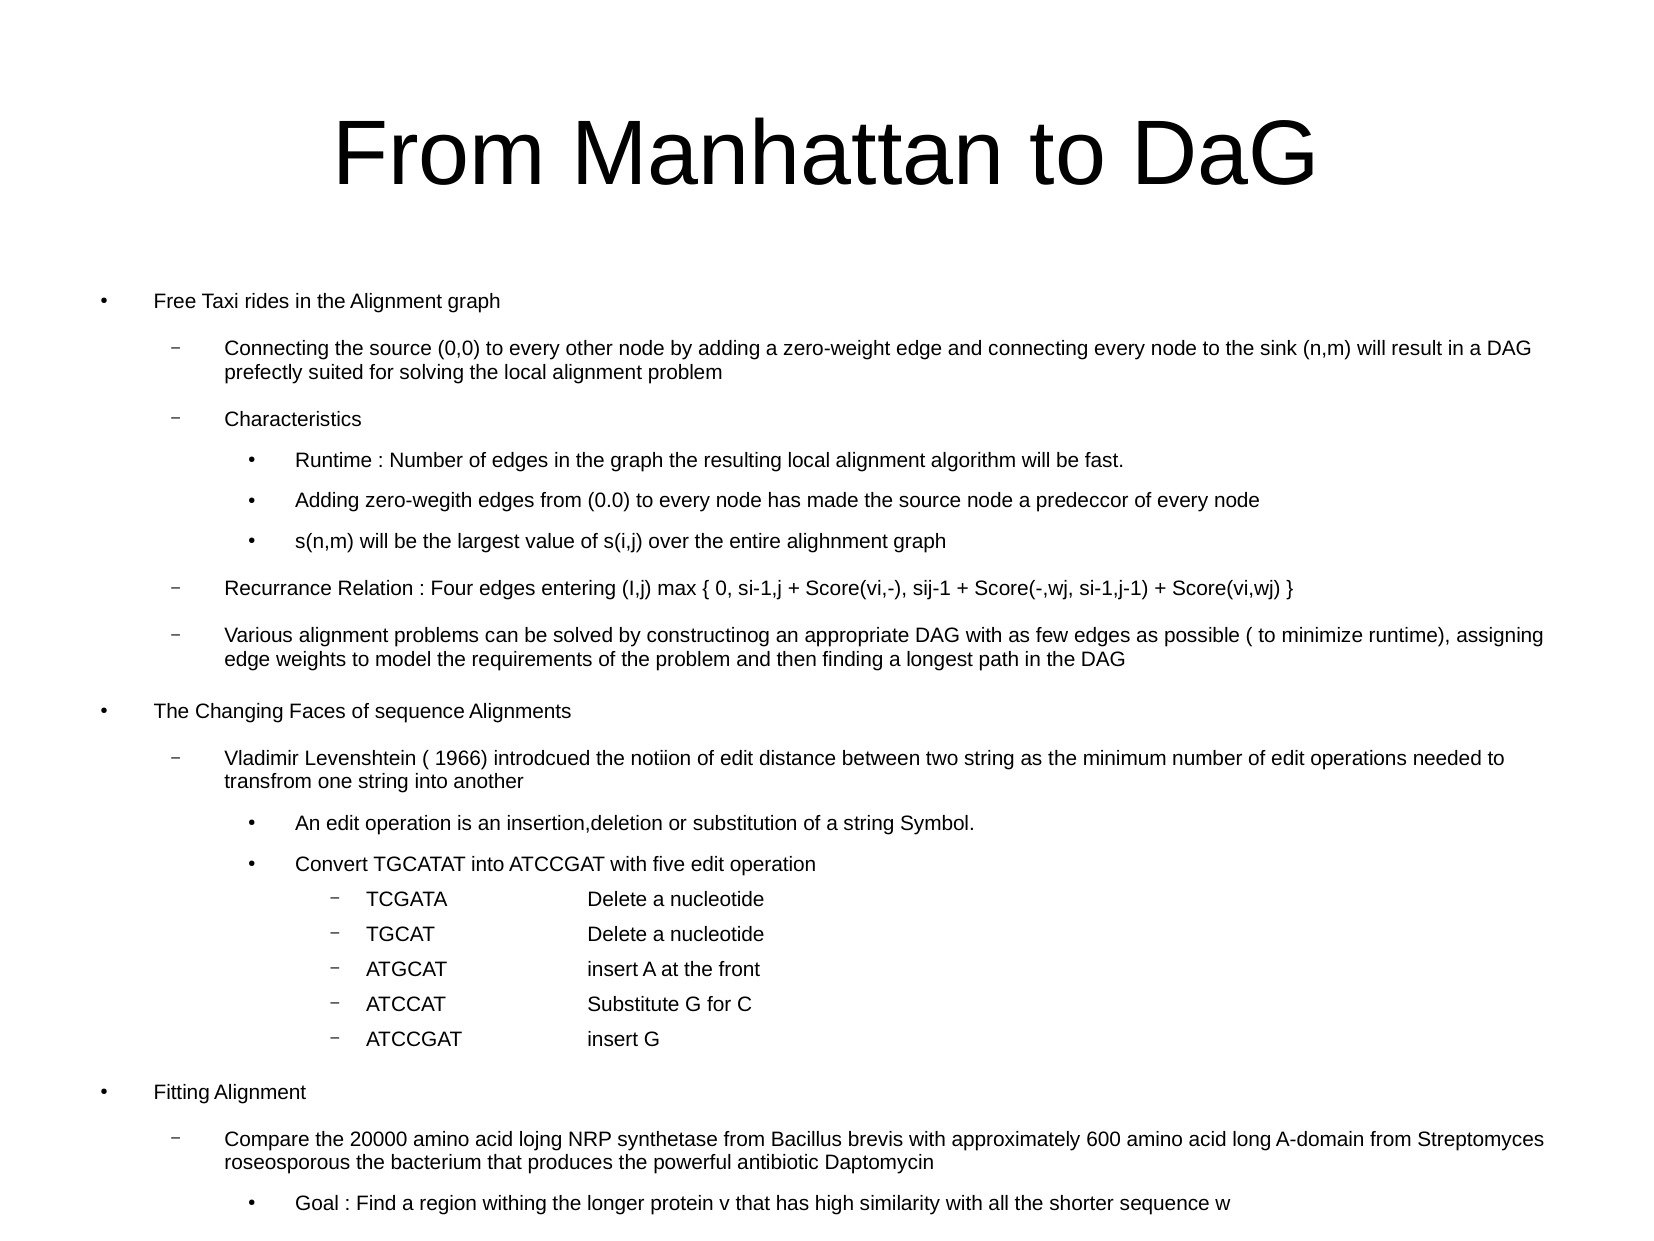

# From Manhattan to DaG
Free Taxi rides in the Alignment graph
Connecting the source (0,0) to every other node by adding a zero-weight edge and connecting every node to the sink (n,m) will result in a DAG prefectly suited for solving the local alignment problem
Characteristics
Runtime : Number of edges in the graph the resulting local alignment algorithm will be fast.
Adding zero-wegith edges from (0.0) to every node has made the source node a predeccor of every node
s(n,m) will be the largest value of s(i,j) over the entire alighnment graph
Recurrance Relation : Four edges entering (I,j) max { 0, si-1,j + Score(vi,-), sij-1 + Score(-,wj, si-1,j-1) + Score(vi,wj) }
Various alignment problems can be solved by constructinog an appropriate DAG with as few edges as possible ( to minimize runtime), assigning edge weights to model the requirements of the problem and then finding a longest path in the DAG
The Changing Faces of sequence Alignments
Vladimir Levenshtein ( 1966) introdcued the notiion of edit distance between two string as the minimum number of edit operations needed to transfrom one string into another
An edit operation is an insertion,deletion or substitution of a string Symbol.
Convert TGCATAT into ATCCGAT with five edit operation
TCGATA		Delete a nucleotide
TGCAT			Delete a nucleotide
ATGCAT		insert A at the front
ATCCAT		Substitute G for C
ATCCGAT		insert G
Fitting Alignment
Compare the 20000 amino acid lojng NRP synthetase from Bacillus brevis with approximately 600 amino acid long A-domain from Streptomyces roseosporous the bacterium that produces the powerful antibiotic Daptomycin
Goal : Find a region withing the longer protein v that has high similarity with all the shorter sequence w